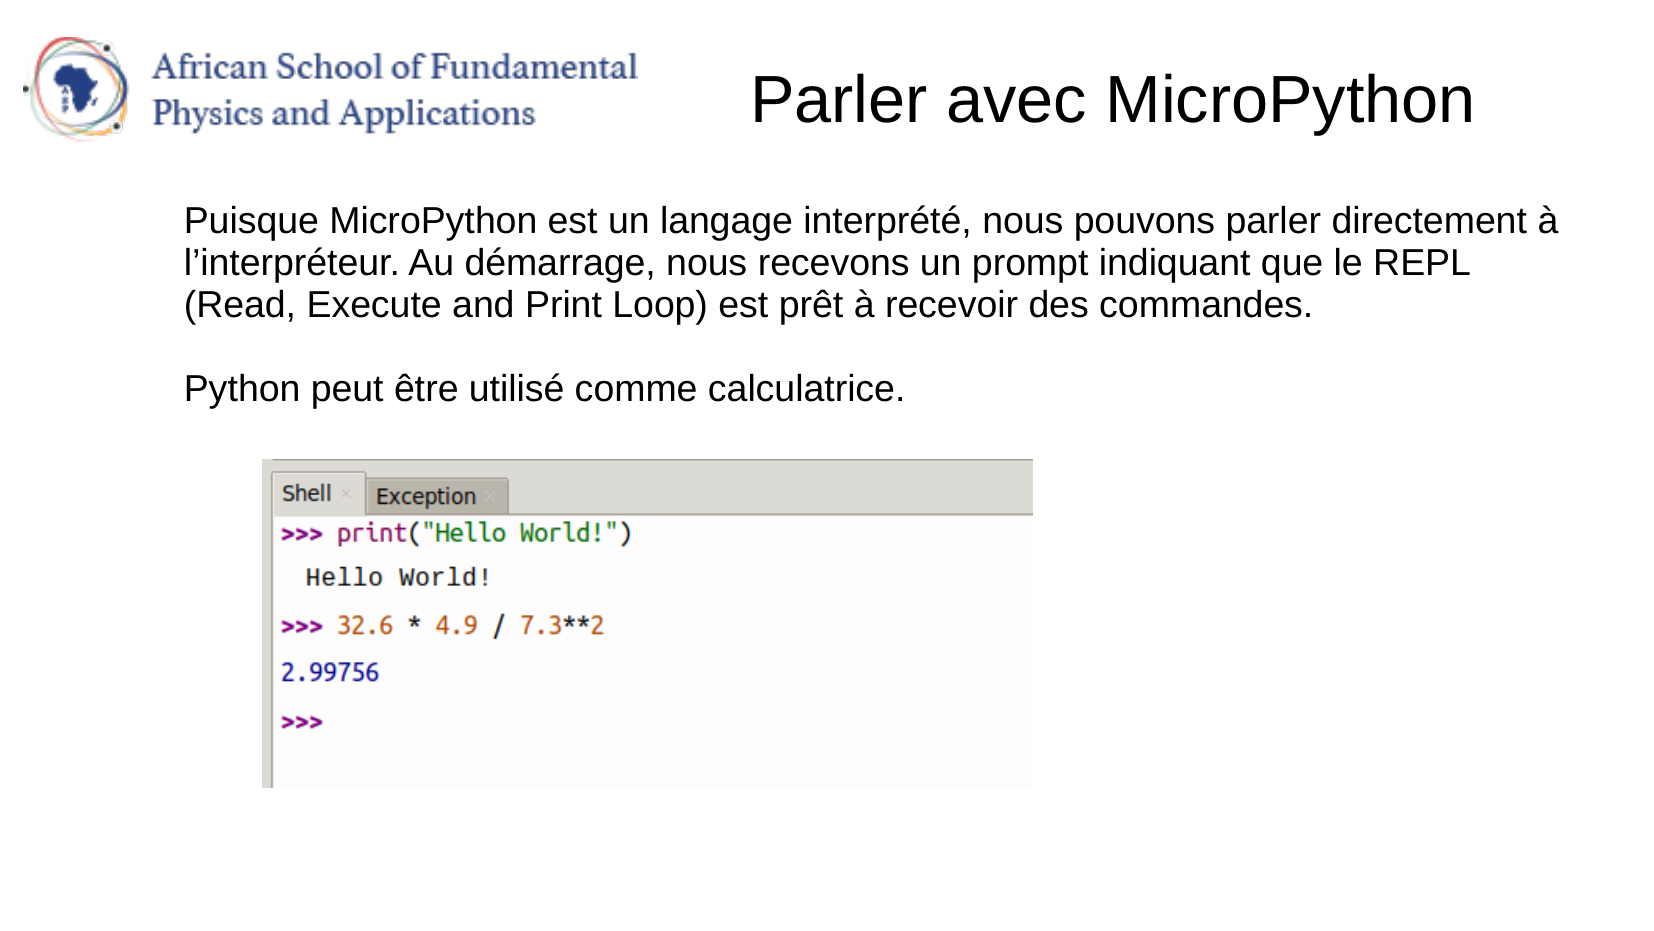

# Parler avec MicroPython
Puisque MicroPython est un langage interprété, nous pouvons parler directement à l’interpréteur. Au démarrage, nous recevons un prompt indiquant que le REPL (Read, Execute and Print Loop) est prêt à recevoir des commandes.
Python peut être utilisé comme calculatrice.